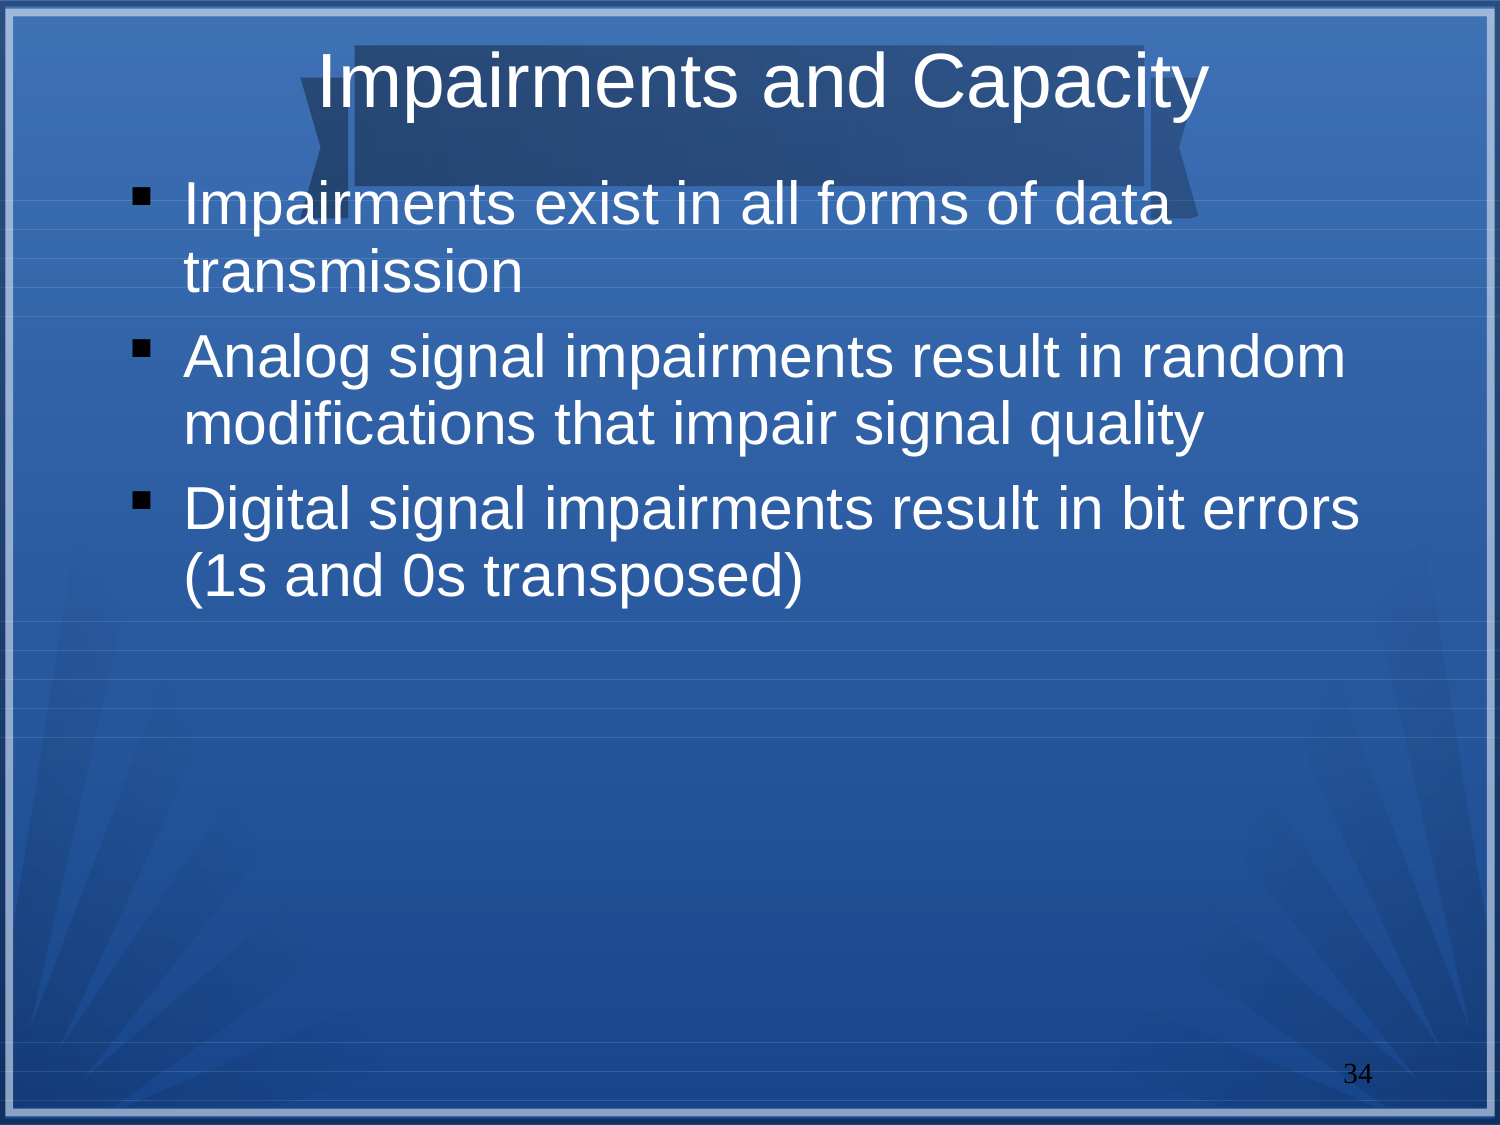

# Impairments and Capacity
Impairments exist in all forms of data transmission
Analog signal impairments result in random modifications that impair signal quality
Digital signal impairments result in bit errors (1s and 0s transposed)